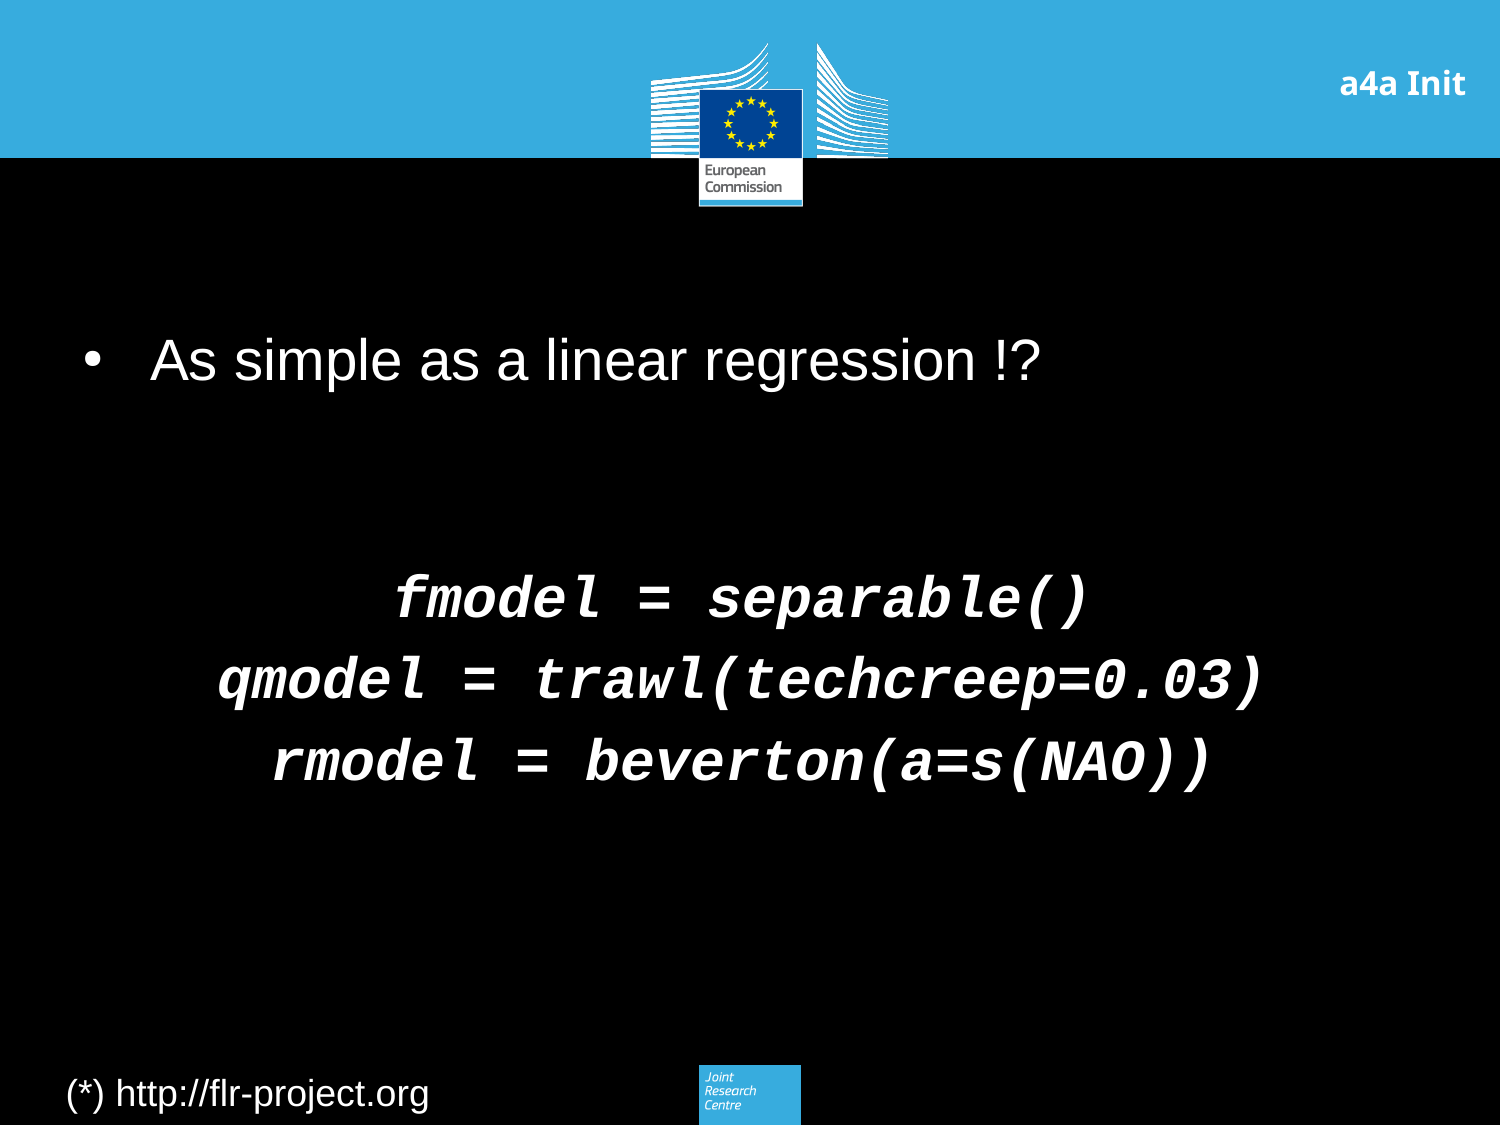

# a4a Init
 As simple as a linear regression !?
fmodel = separable()
qmodel = trawl(techcreep=0.03)
rmodel = beverton(a=s(NAO))
(*) http://flr-project.org